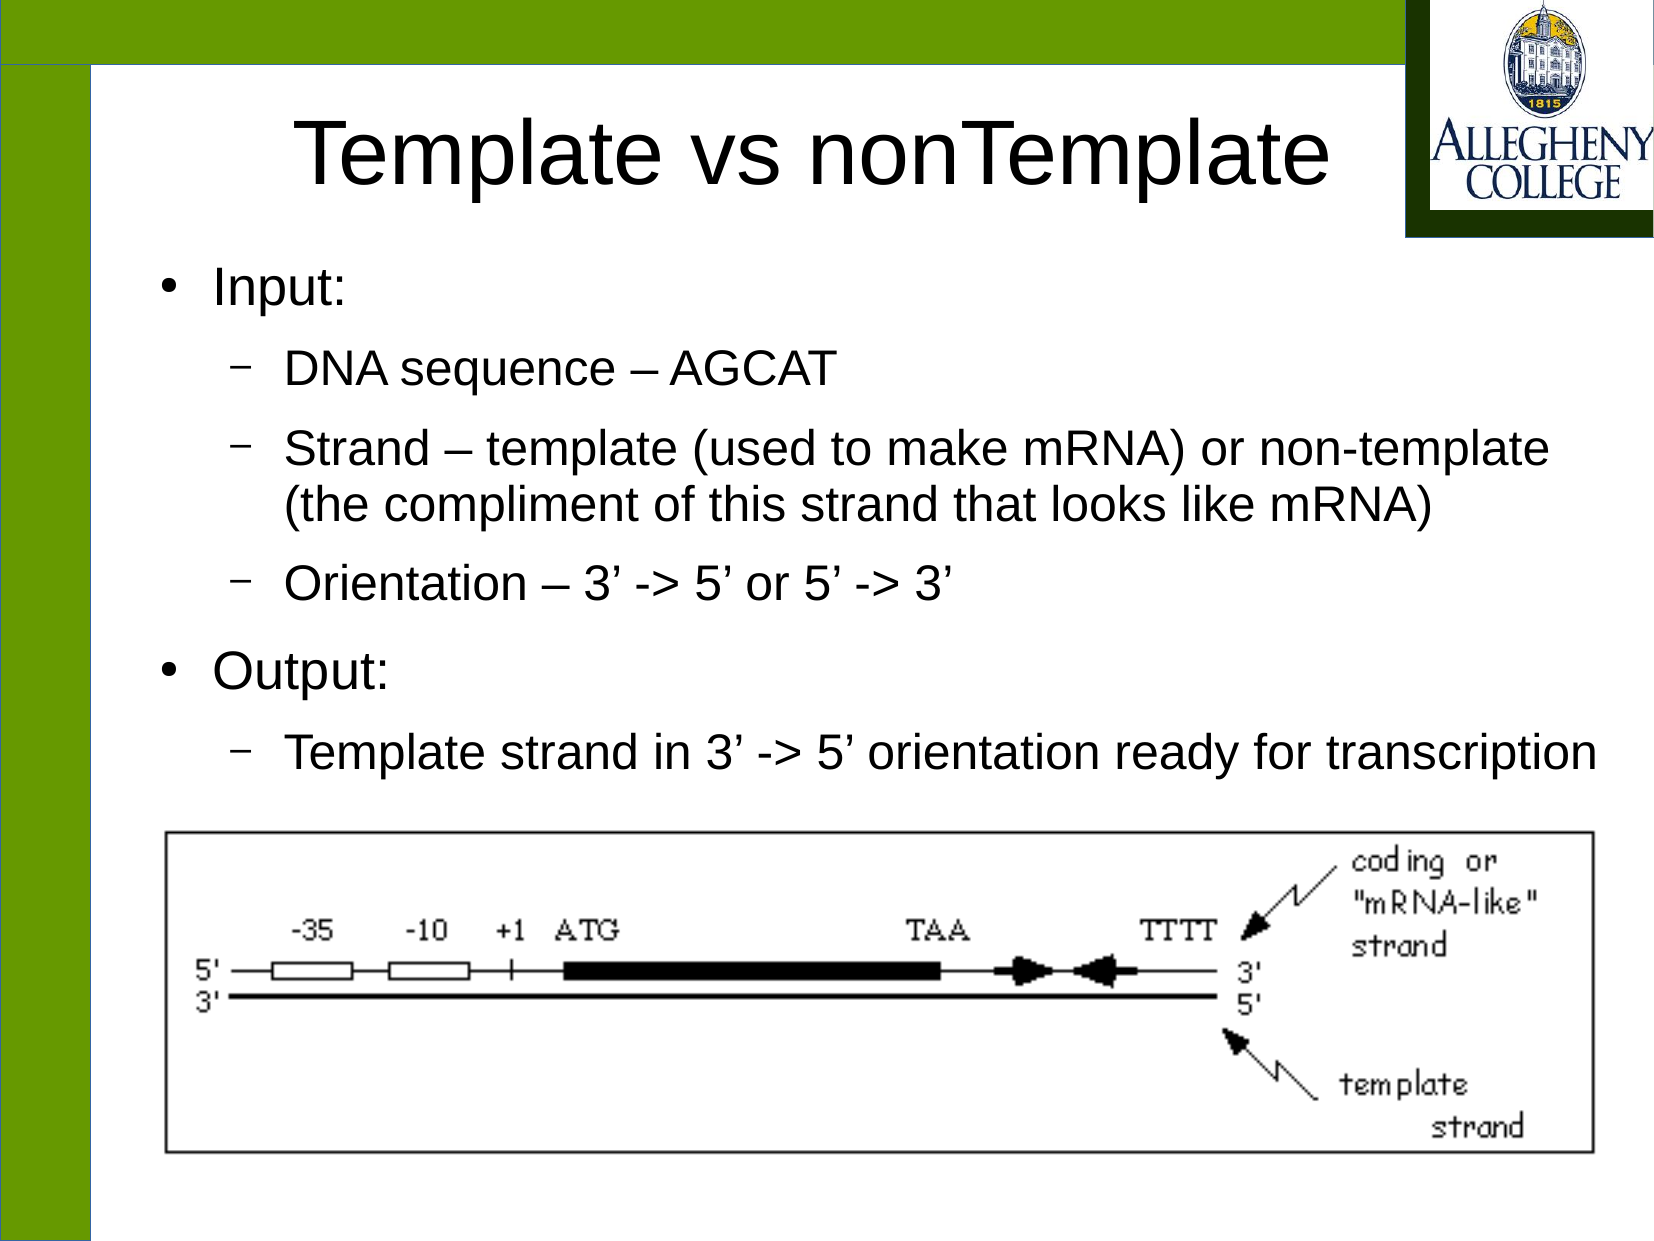

# Template vs nonTemplate
Input:
DNA sequence – AGCAT
Strand – template (used to make mRNA) or non-template (the compliment of this strand that looks like mRNA)
Orientation – 3’ -> 5’ or 5’ -> 3’
Output:
Template strand in 3’ -> 5’ orientation ready for transcription